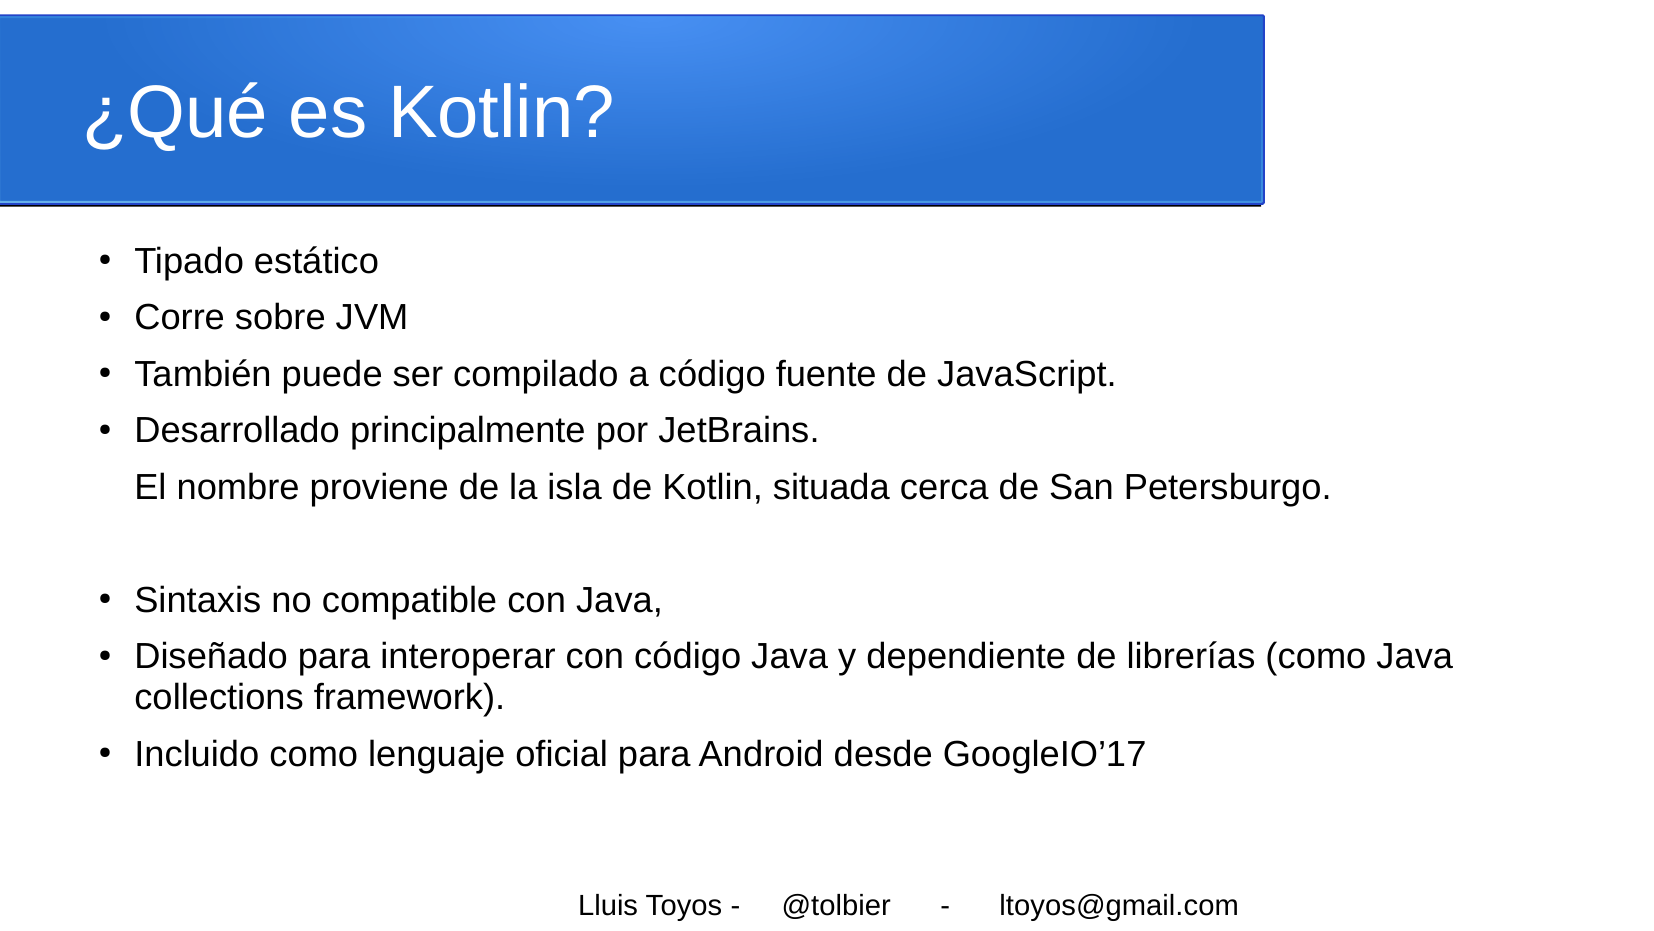

# ¿Qué es Kotlin?
Tipado estático
Corre sobre JVM
También puede ser compilado a código fuente de JavaScript.
Desarrollado principalmente por JetBrains.
El nombre proviene de la isla de Kotlin, situada cerca de San Petersburgo.
​Sintaxis no compatible con Java,
Diseñado para interoperar con código Java y dependiente de librerías (como Java collections framework).
Incluido como lenguaje oficial para Android desde GoogleIO’17